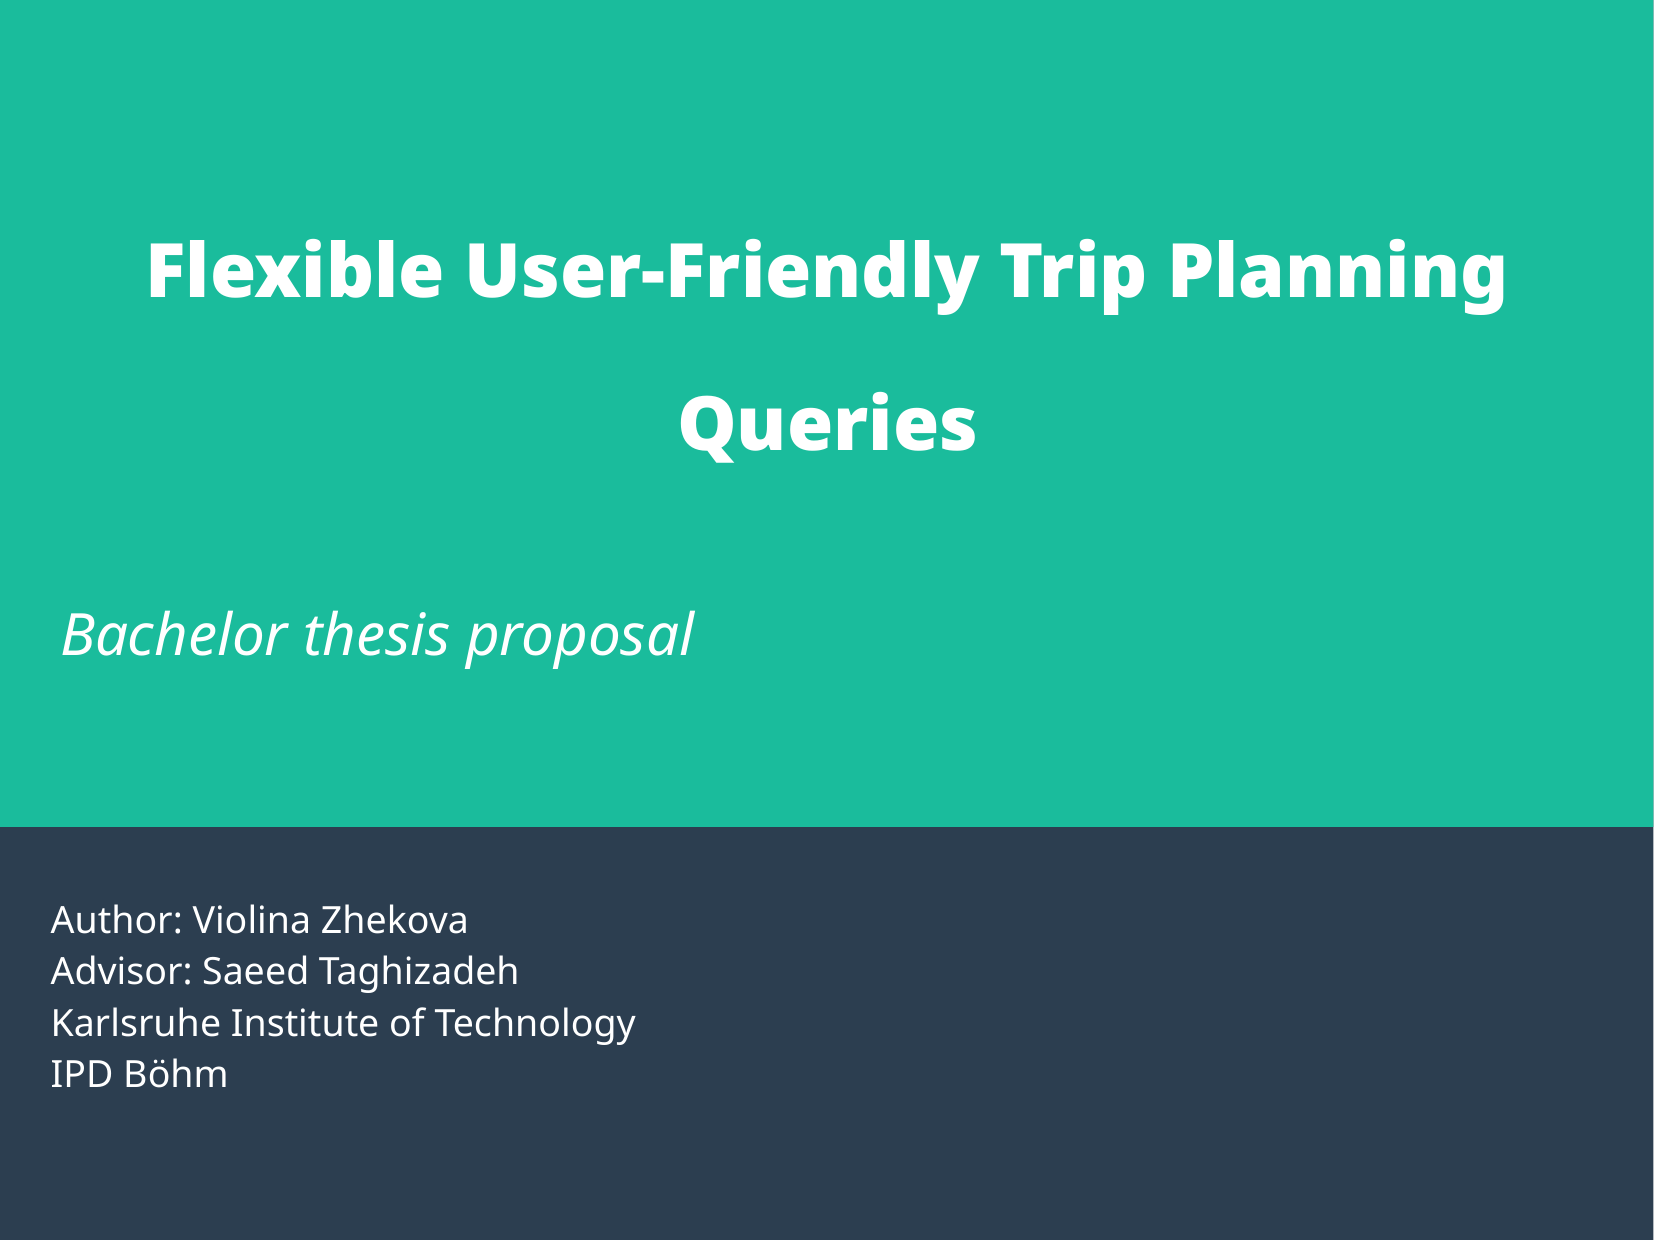

# Flexible User-Friendly Trip Planning Queries
Bachelor thesis proposal
Author: Violina Zhekova
Advisor: Saeed Taghizadeh
Karlsruhe Institute of Technology
IPD Böhm